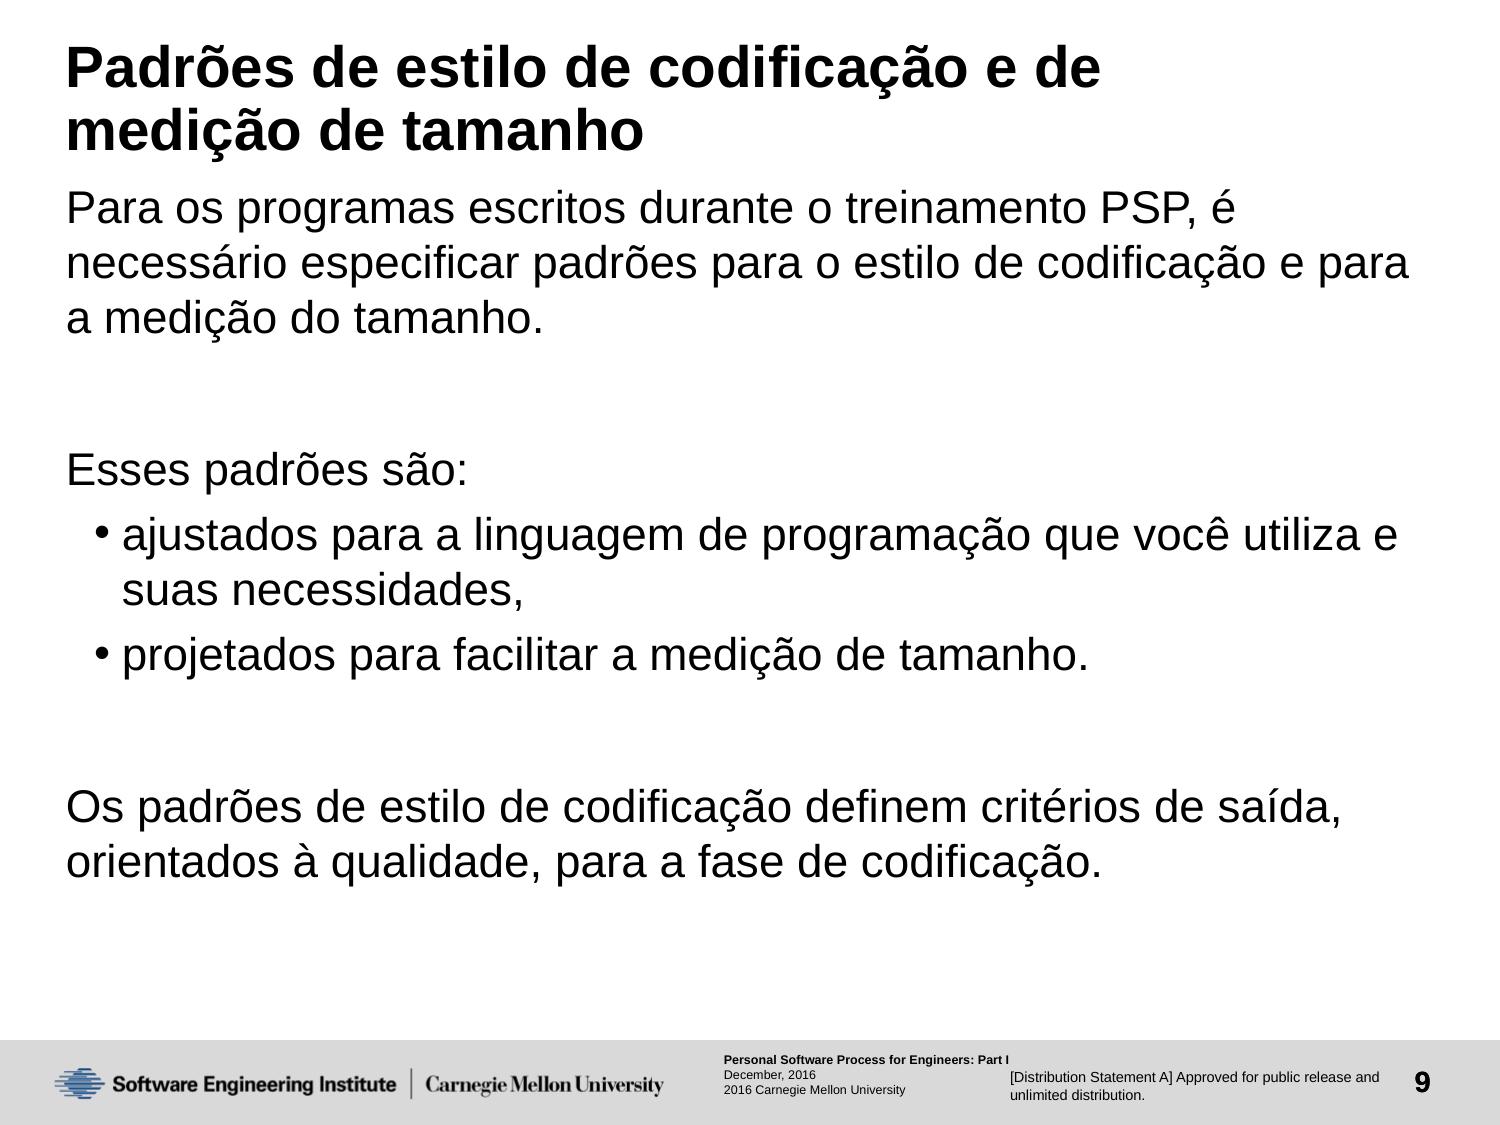

# Padrões de estilo de codificação e de medição de tamanho
Para os programas escritos durante o treinamento PSP, é necessário especificar padrões para o estilo de codificação e para a medição do tamanho.
Esses padrões são:
ajustados para a linguagem de programação que você utiliza e suas necessidades,
projetados para facilitar a medição de tamanho.
Os padrões de estilo de codificação definem critérios de saída, orientados à qualidade, para a fase de codificação.